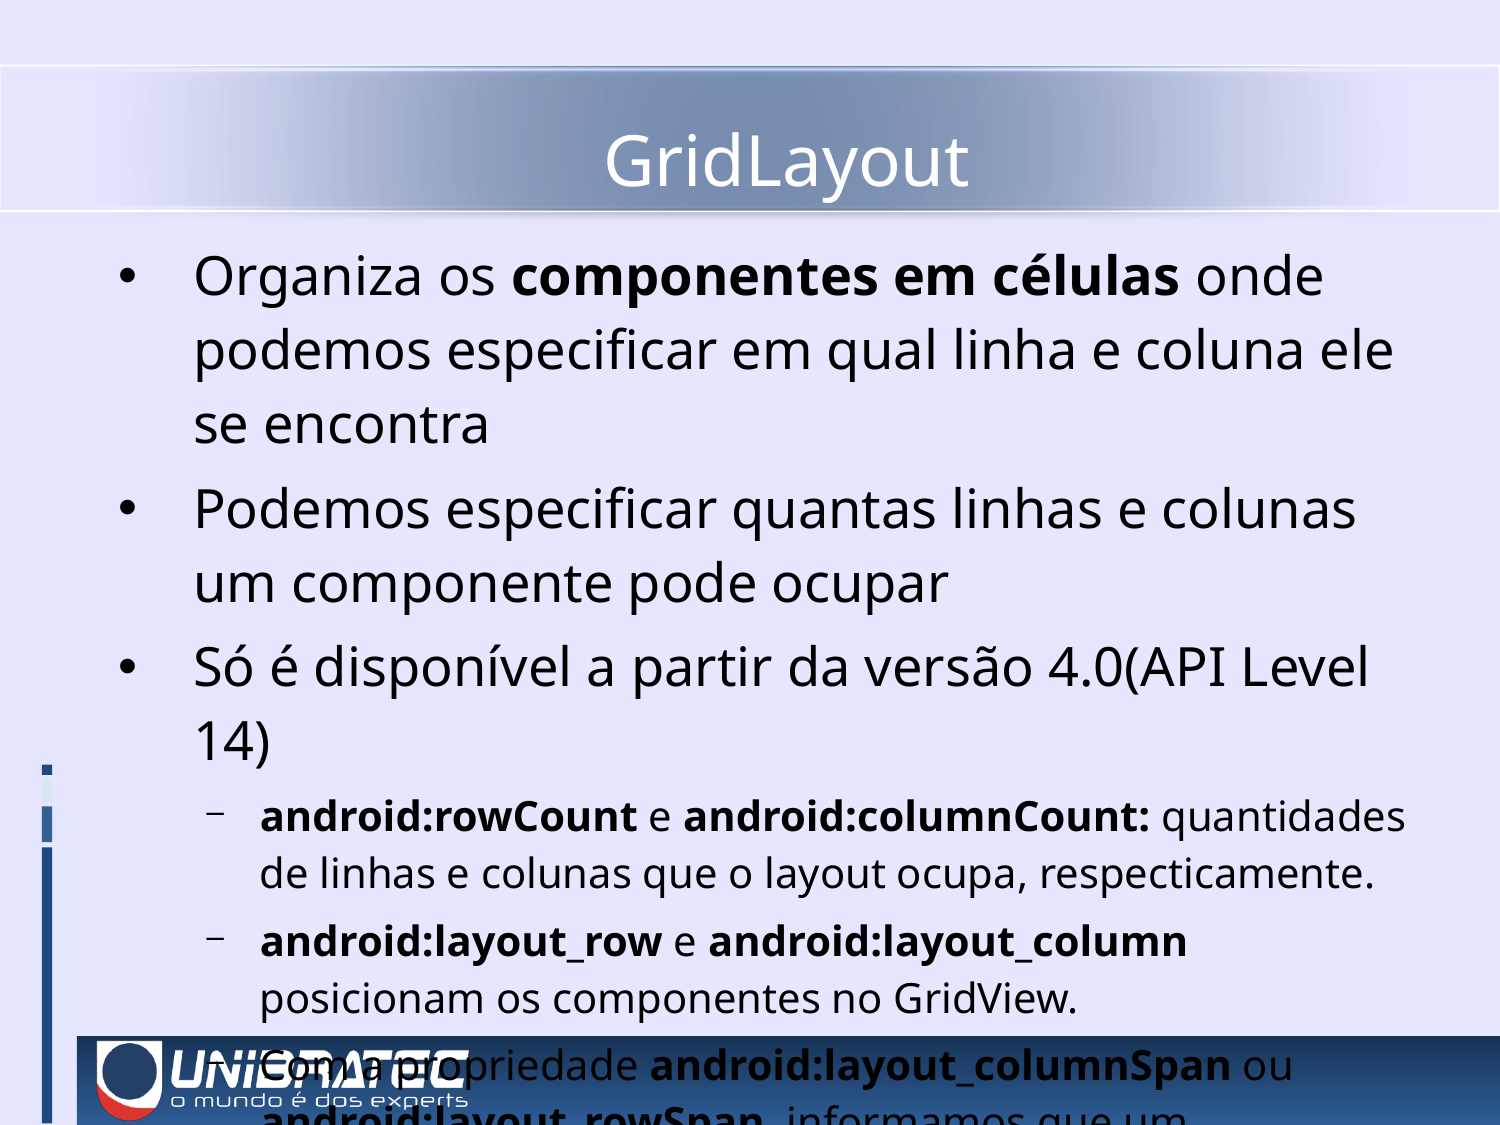

# GridLayout
Organiza os componentes em células onde podemos especificar em qual linha e coluna ele se encontra
Podemos especificar quantas linhas e colunas um componente pode ocupar
Só é disponível a partir da versão 4.0(API Level 14)
android:rowCount e android:columnCount: quantidades de linhas e colunas que o layout ocupa, respecticamente.
android:layout_row e android:layout_column posicionam os componentes no GridView.
Com a propriedade android:layout_columnSpan ou android:layout_rowSpan informamos que um componente pode ocupar uma ou mais colunas ou linhas, respectivamente.
android:layout_gravity: indica como o restante da célula será preenchida(fill_vertical, fill_horizontal, fill)